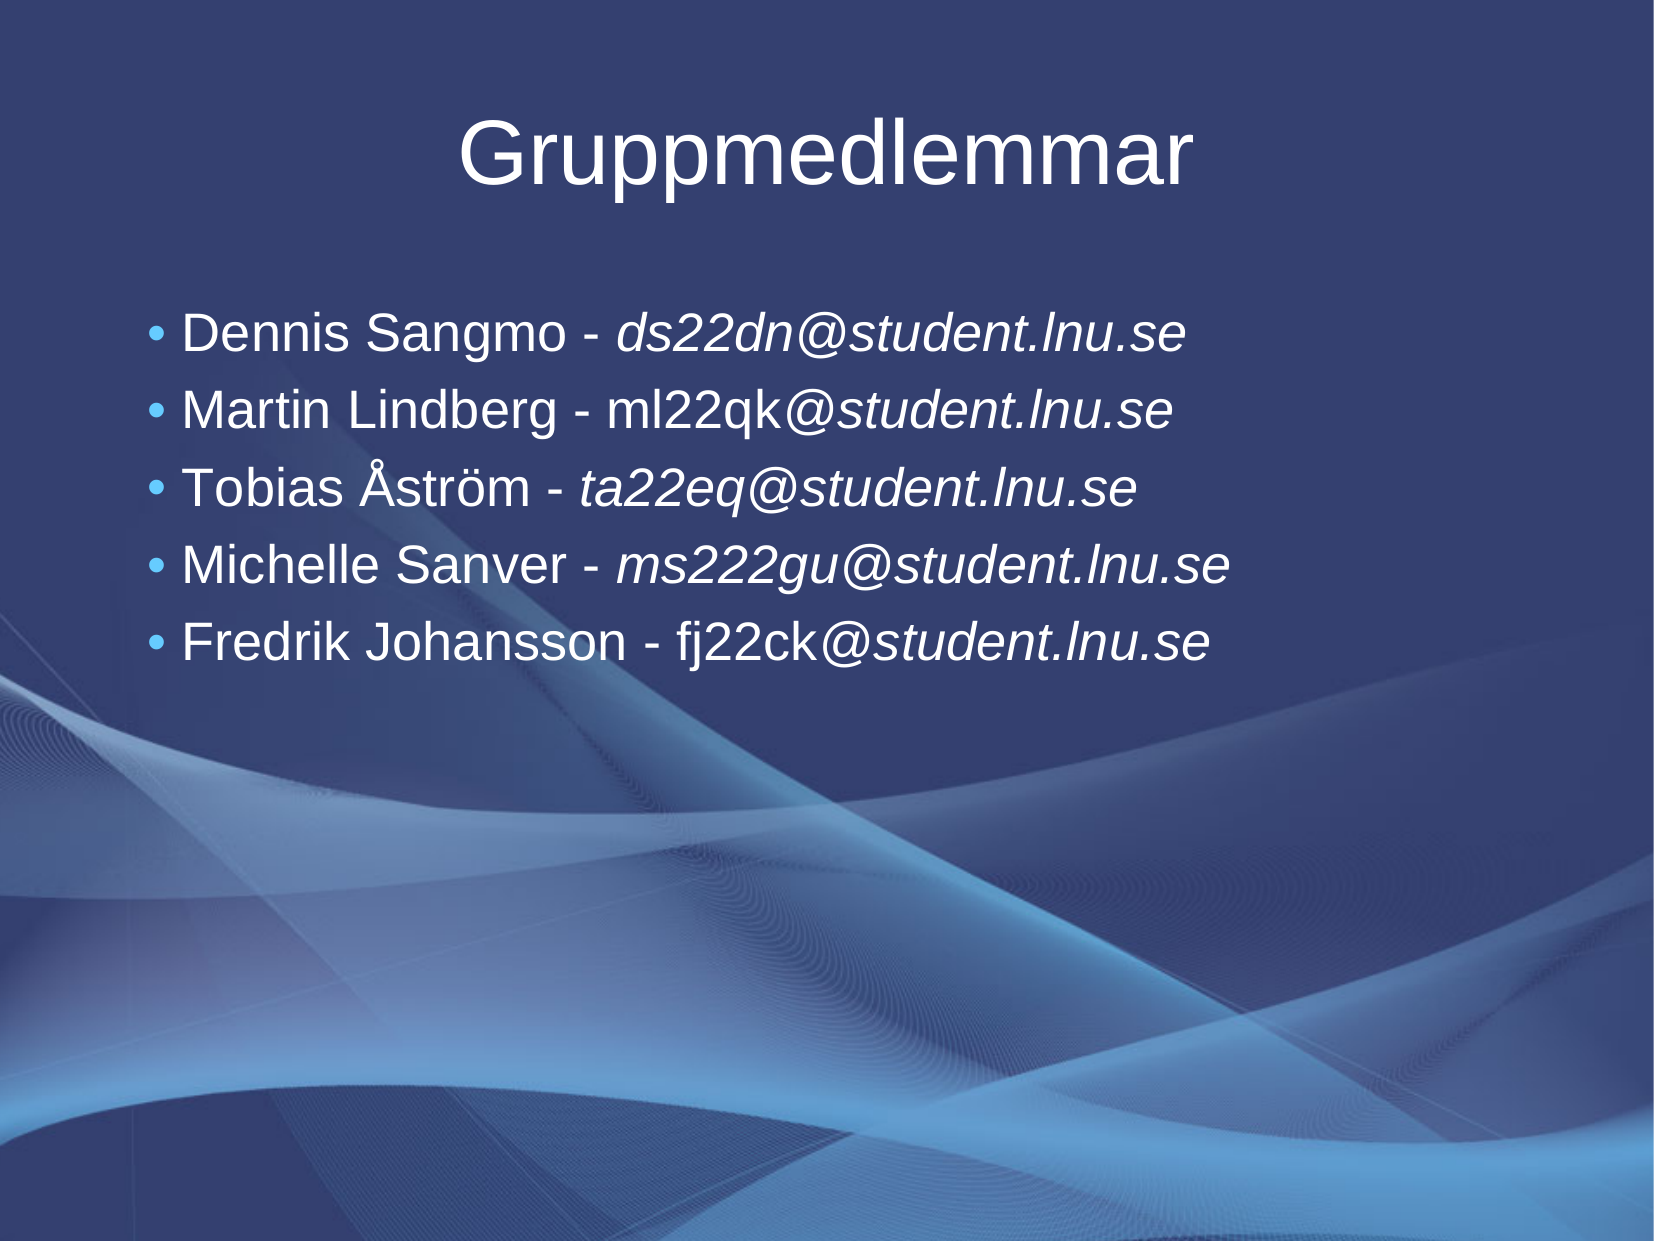

# Gruppmedlemmar
 Dennis Sangmo - ds22dn@student.lnu.se
 Martin Lindberg - ml22qk@student.lnu.se
 Tobias Åström - ta22eq@student.lnu.se
 Michelle Sanver - ms222gu@student.lnu.se
 Fredrik Johansson - fj22ck@student.lnu.se